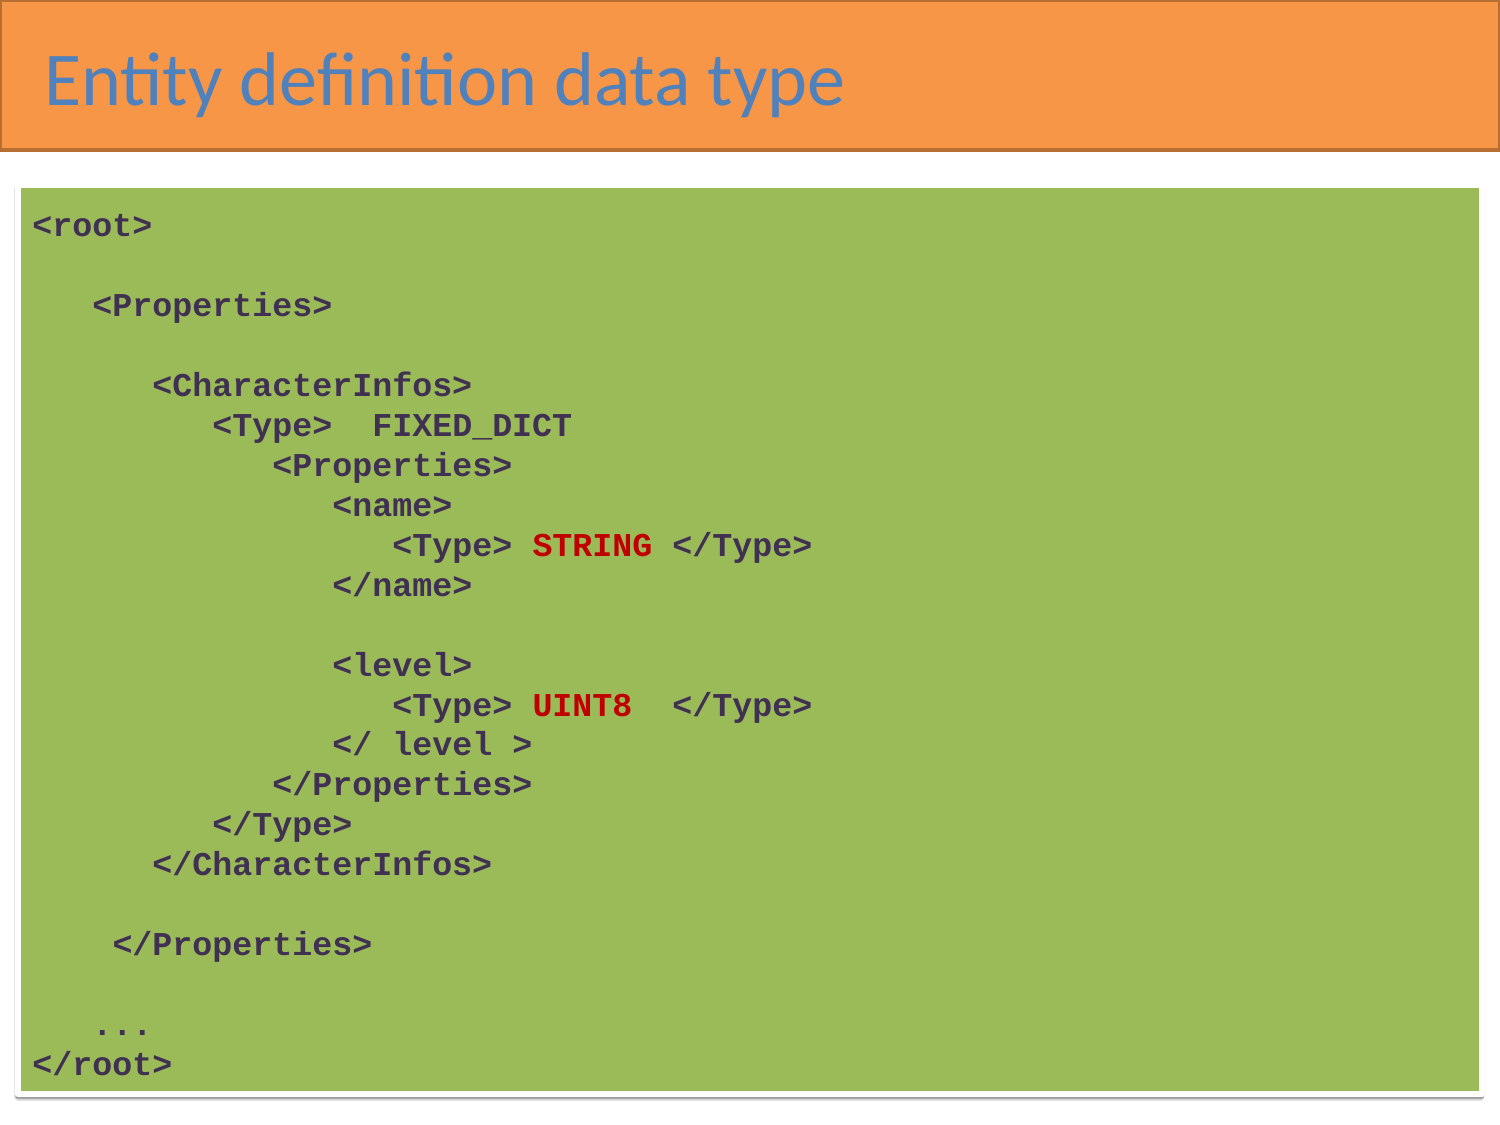

# Entity definition data type
<root>
 <Properties>
 <CharacterInfos>
 <Type> FIXED_DICT
 <Properties>
 <name>
 <Type> STRING </Type>
 </name>
 <level>
 <Type> UINT8 </Type>
 </ level >
 </Properties>
 </Type>
 </CharacterInfos>
 </Properties>
 ...
</root>